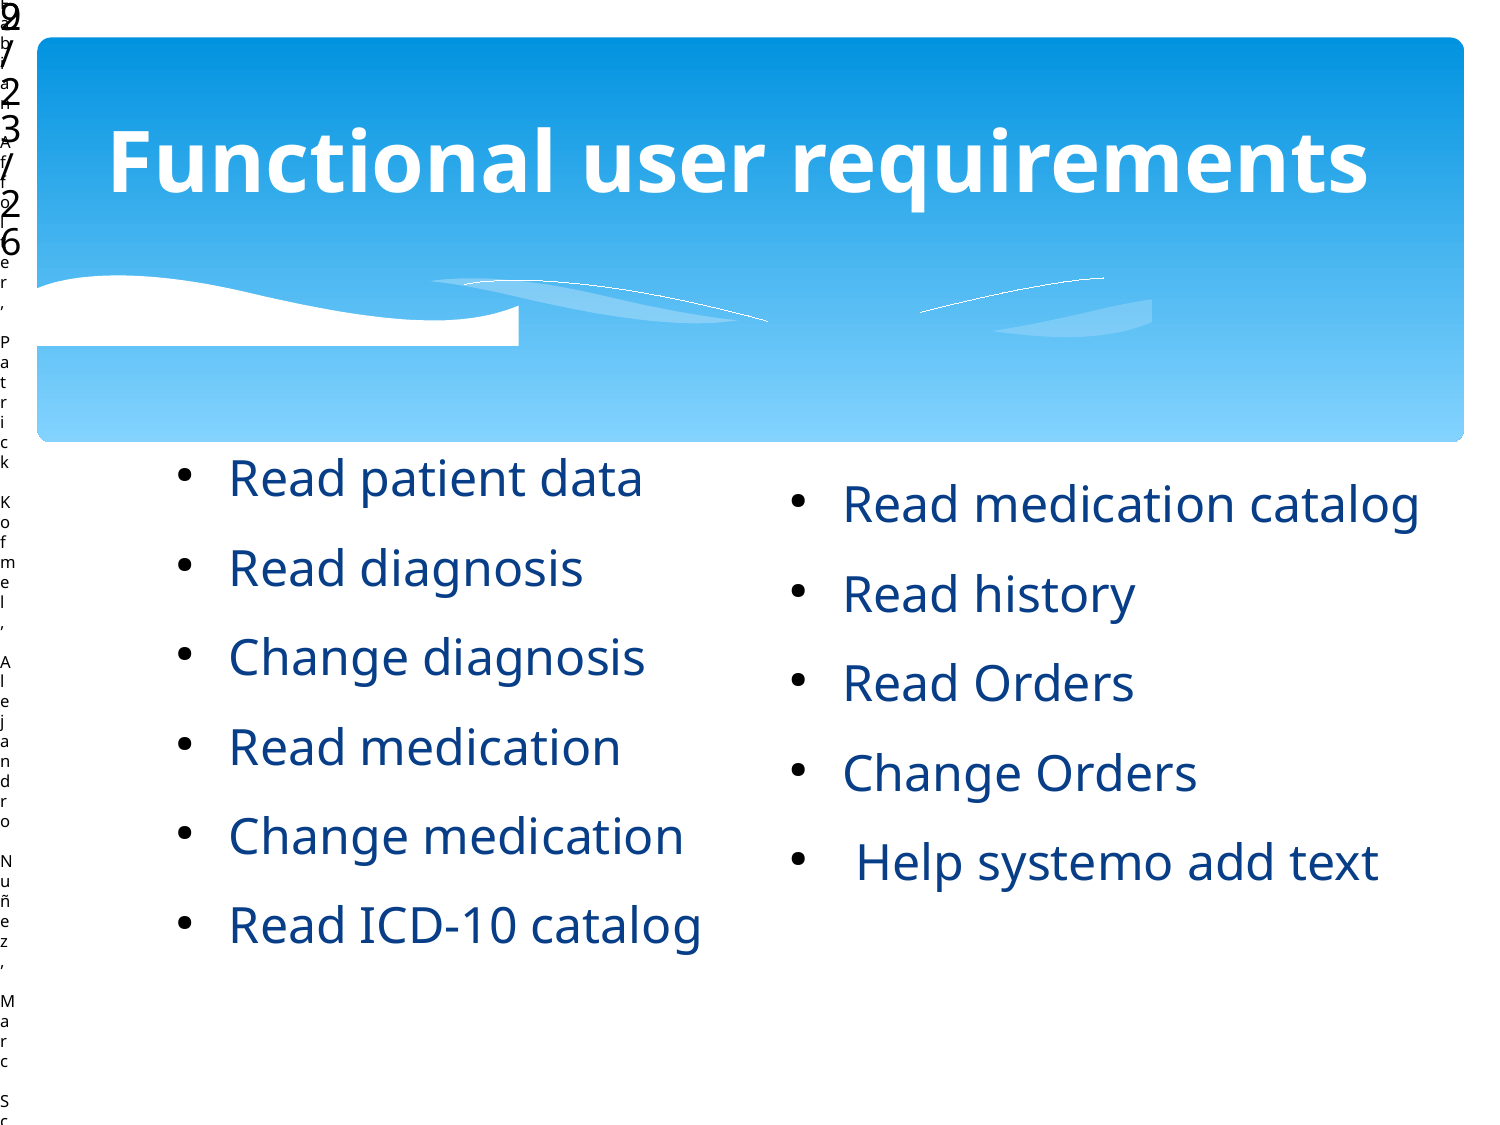

Fabian Affolter, Patrick Kofmel, Alejandro Nuñez, Marc Schärer, Arthur van Ommen
Functional user requirements
#
Read patient data
Read diagnosis
Change diagnosis
Read medication
Change medication
Read ICD-10 catalog
Read medication catalog
Read history
Read Orders
Change Orders
 Help systemo add text